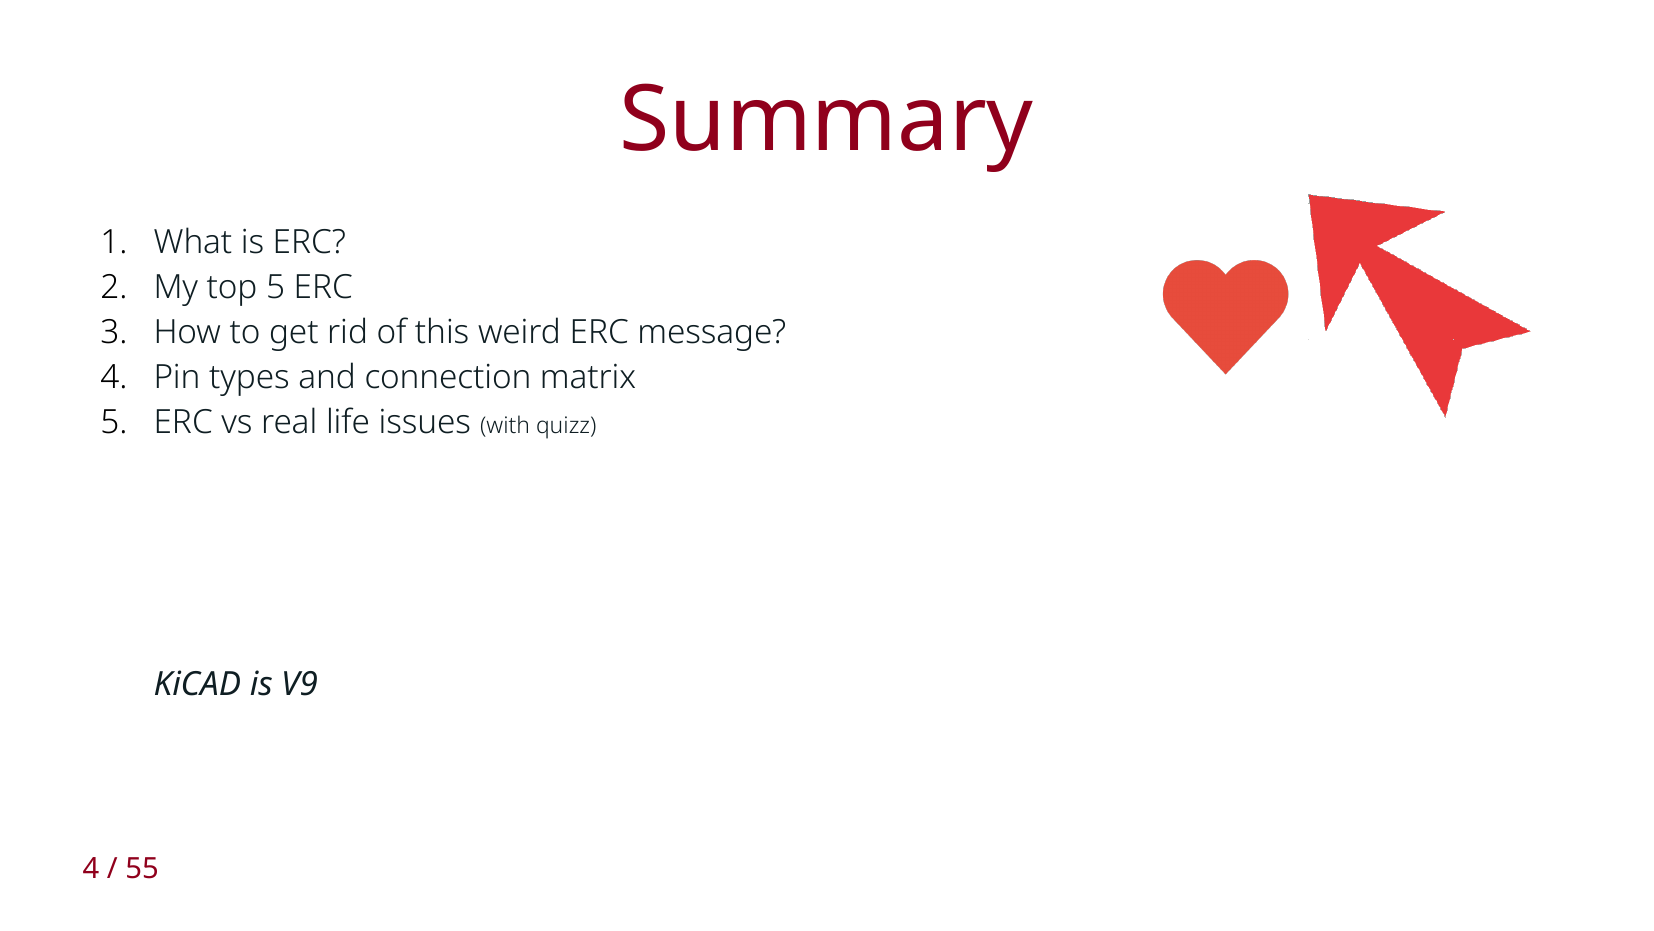

# Summary
What is ERC?
My top 5 ERC
How to get rid of this weird ERC message?
Pin types and connection matrix
ERC vs real life issues (with quizz)
KiCAD is V9
4